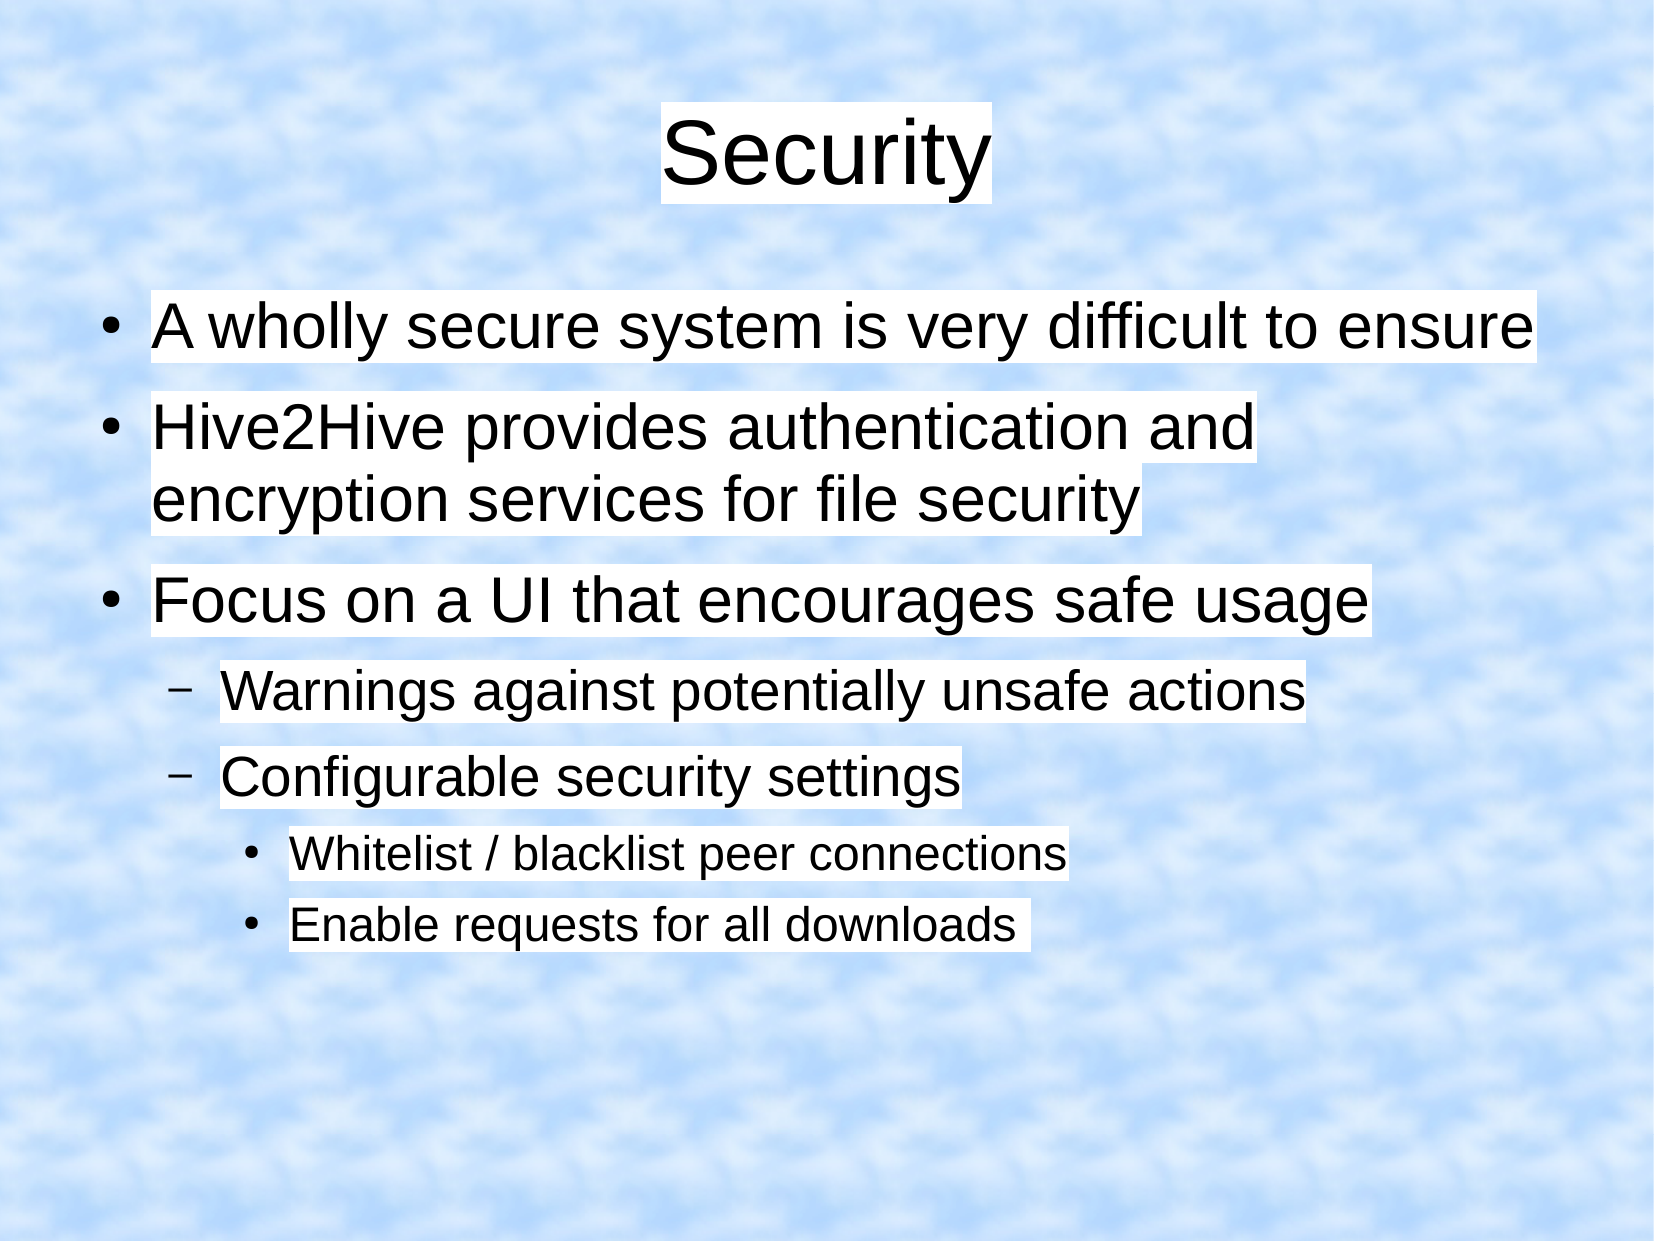

# Security
A wholly secure system is very difficult to ensure
Hive2Hive provides authentication and encryption services for file security
Focus on a UI that encourages safe usage
Warnings against potentially unsafe actions
Configurable security settings
Whitelist / blacklist peer connections
Enable requests for all downloads